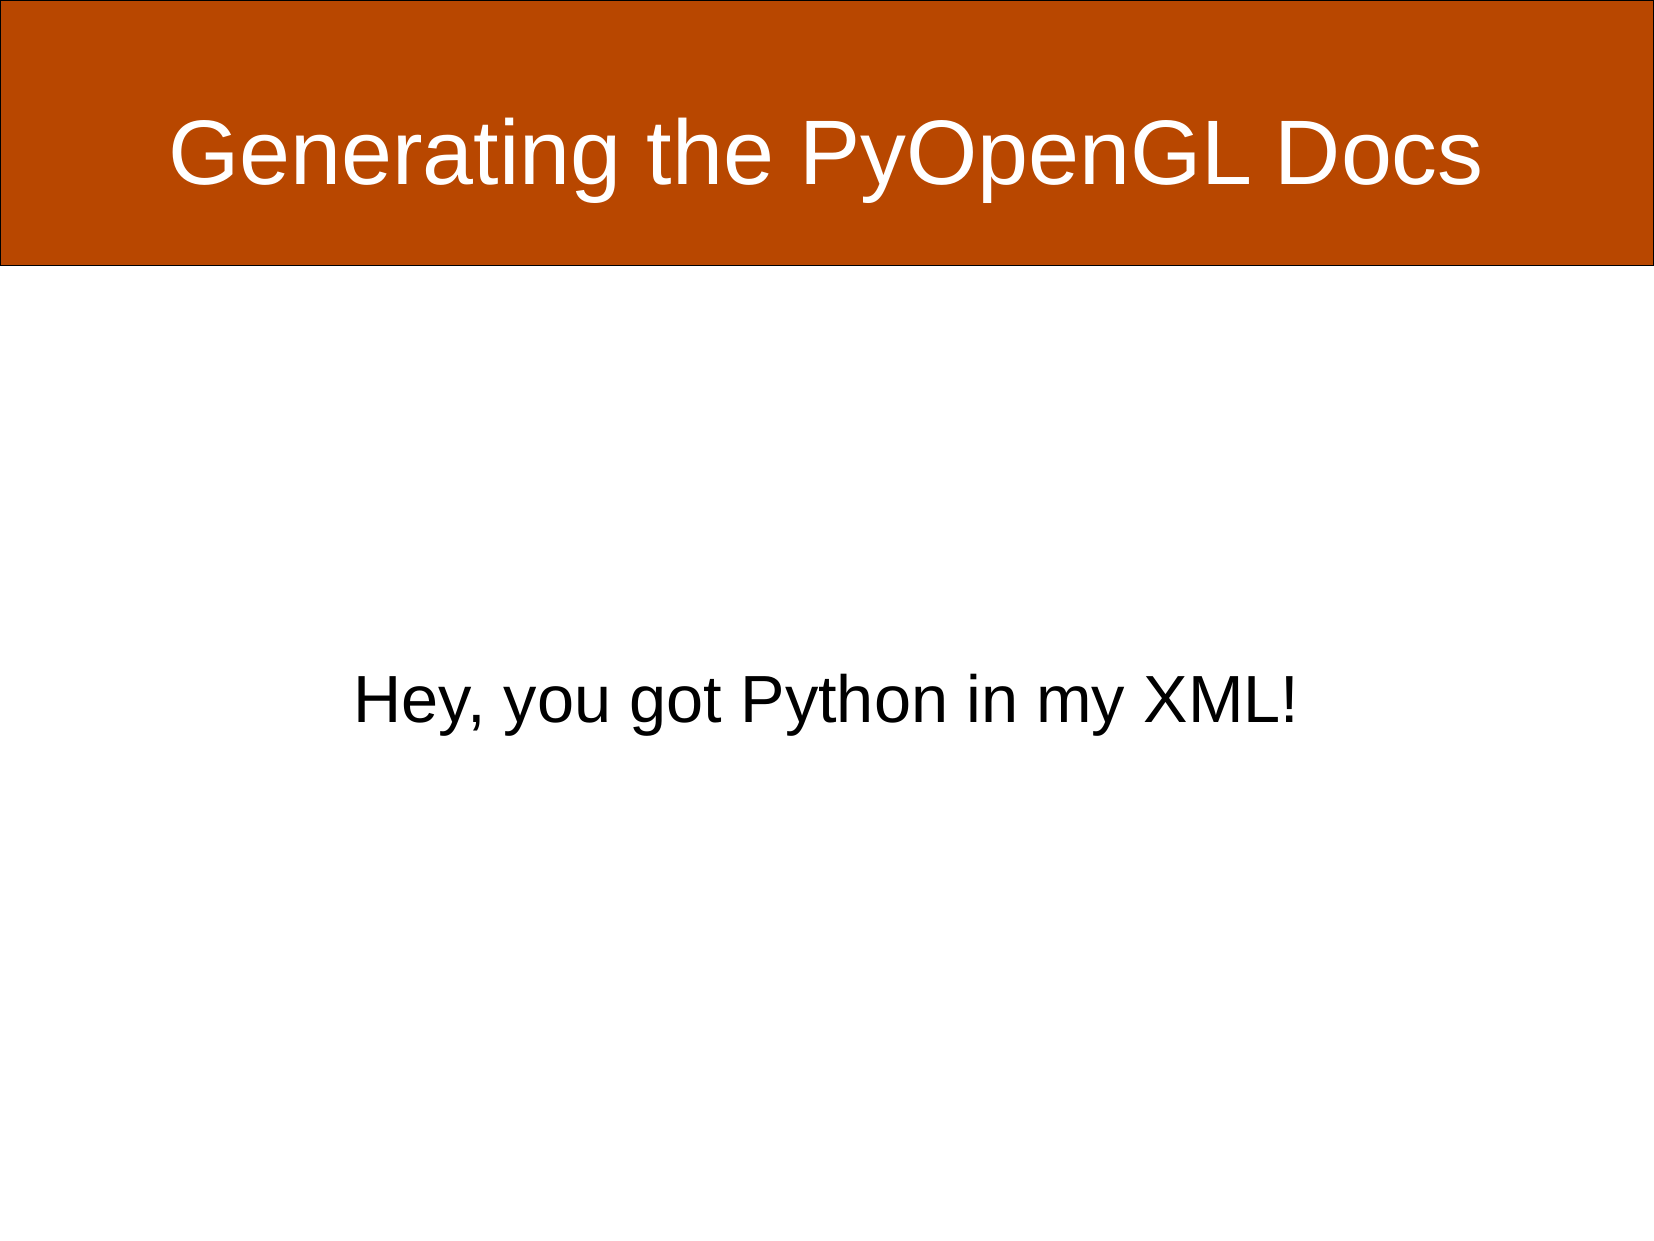

# Generating the PyOpenGL Docs
Hey, you got Python in my XML!